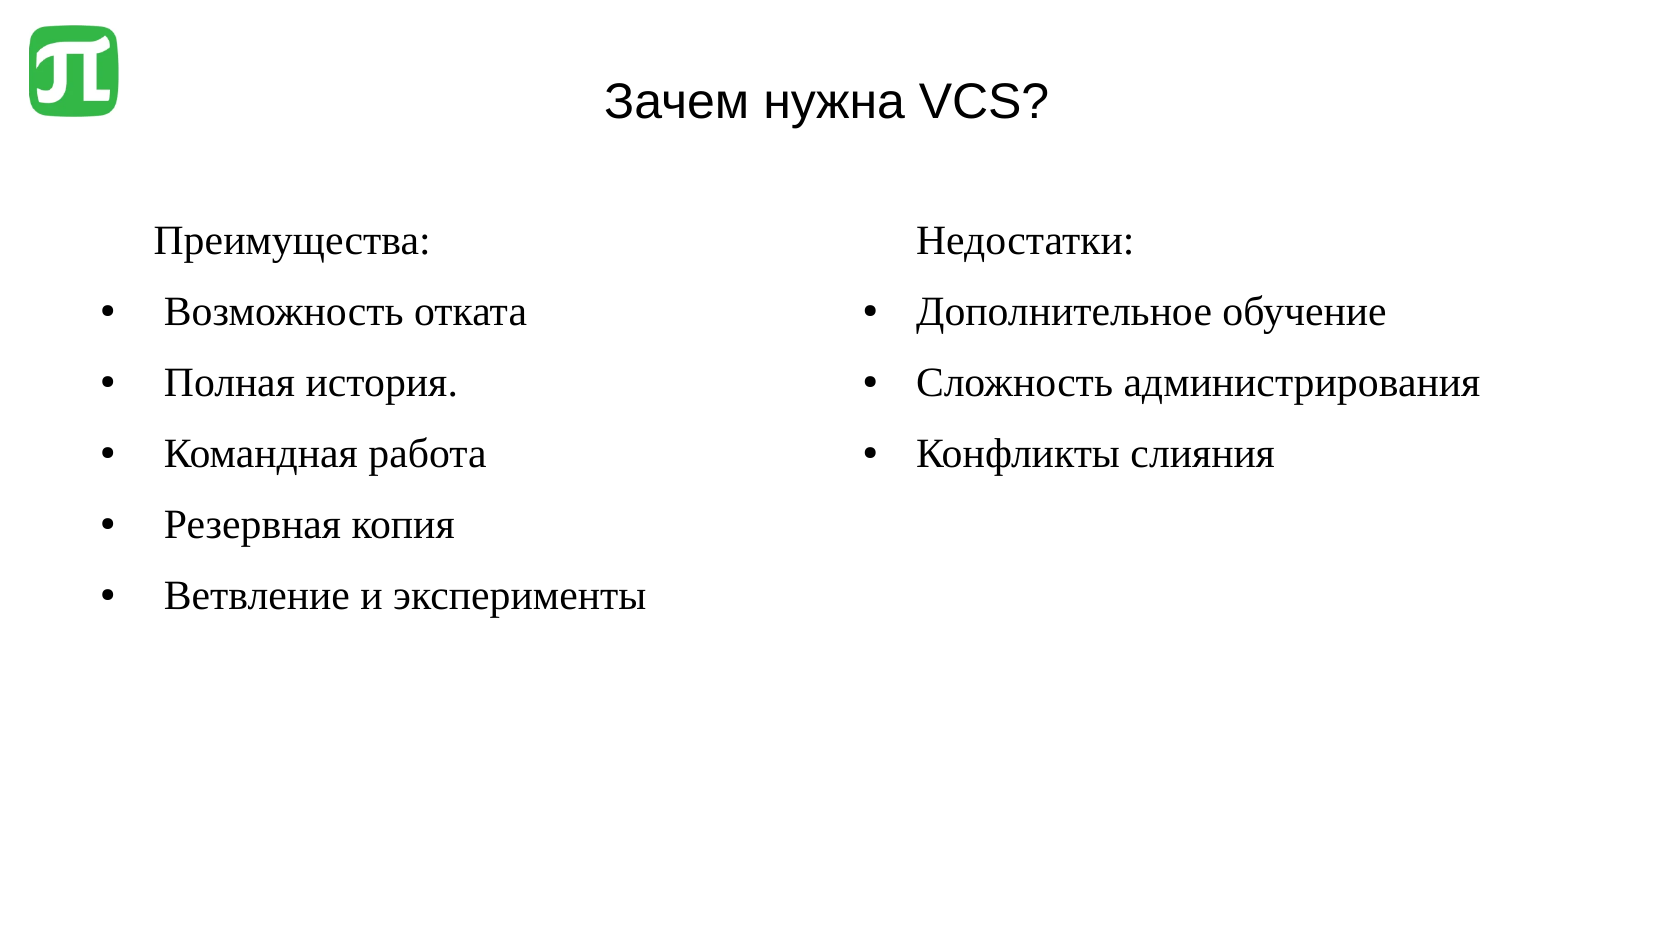

# Зачем нужна VCS?
Преимущества:
 Возможность отката
 Полная история.
 Командная работа
 Резервная копия
 Ветвление и эксперименты
Недостатки:
Дополнительное обучение
Сложность администрирования
Конфликты слияния